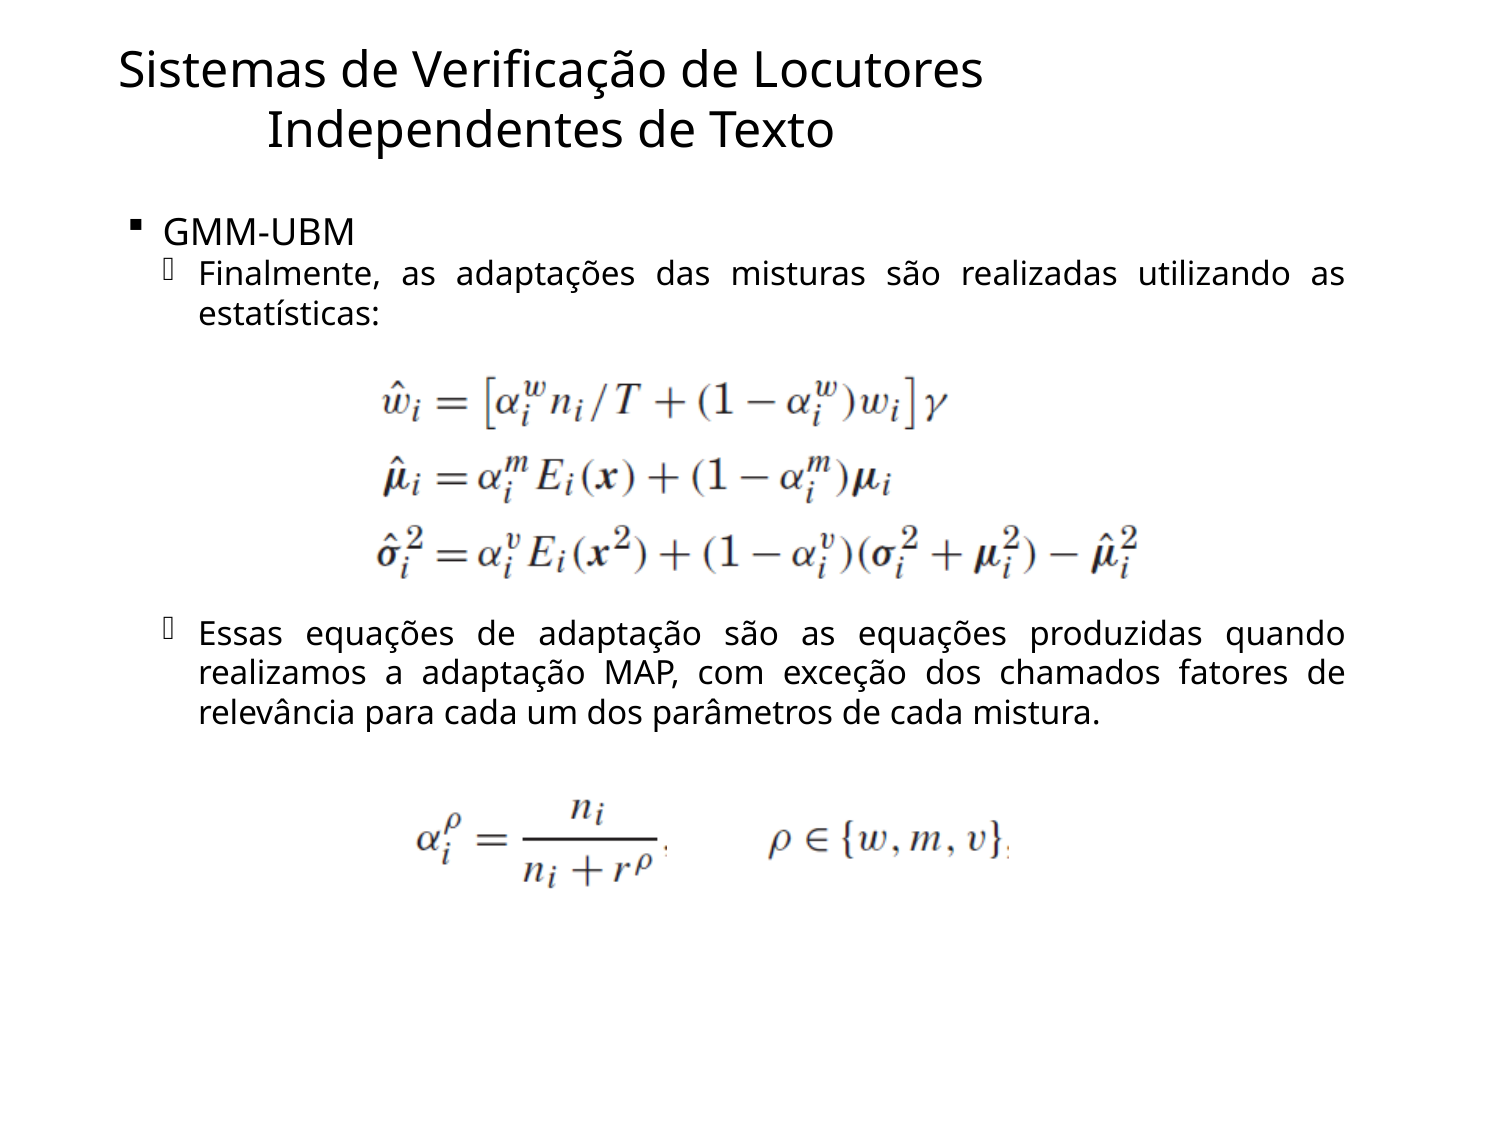

Sistemas de Verificação de Locutores Independentes de Texto
GMM-UBM
Finalmente, as adaptações das misturas são realizadas utilizando as estatísticas:
Essas equações de adaptação são as equações produzidas quando realizamos a adaptação MAP, com exceção dos chamados fatores de relevância para cada um dos parâmetros de cada mistura.